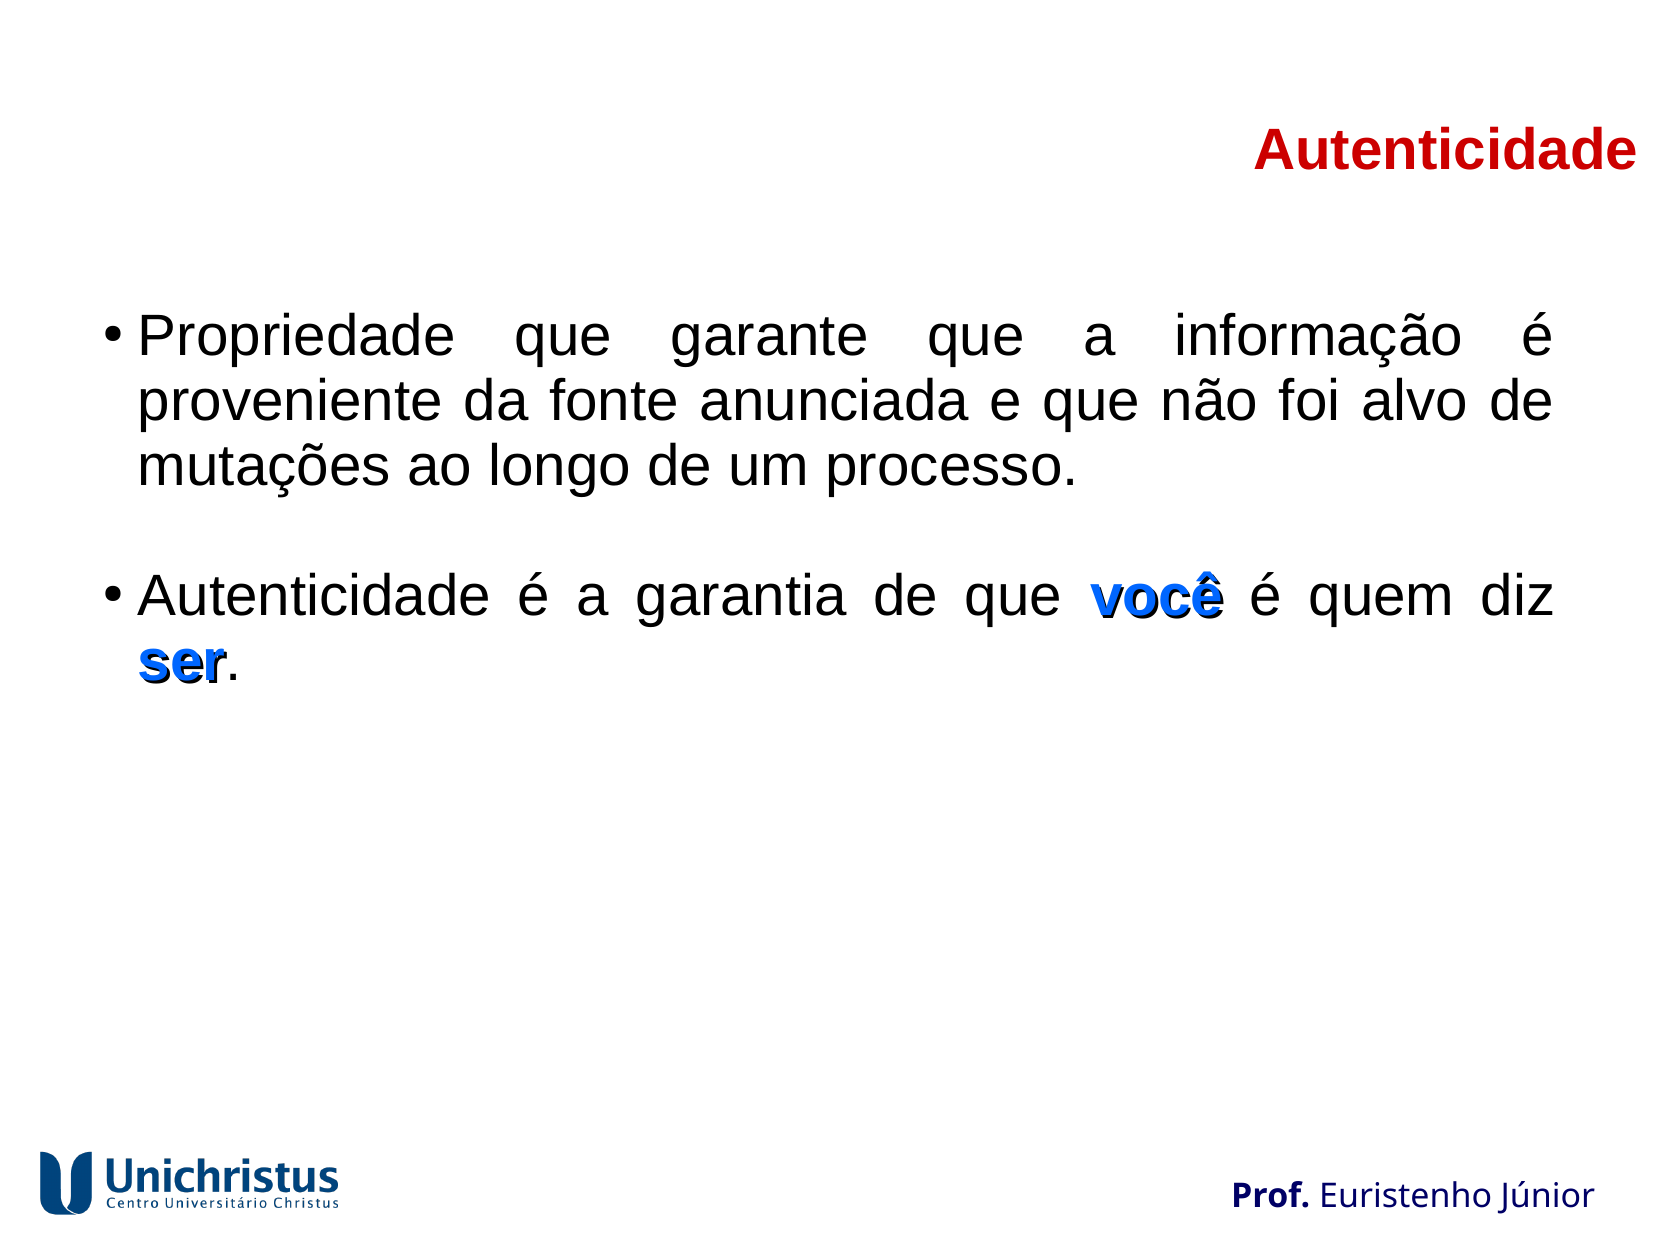

Autenticidade
Propriedade que garante que a informação é proveniente da fonte anunciada e que não foi alvo de mutações ao longo de um processo.
Autenticidade é a garantia de que você é quem diz ser.
Prof. Euristenho Júnior